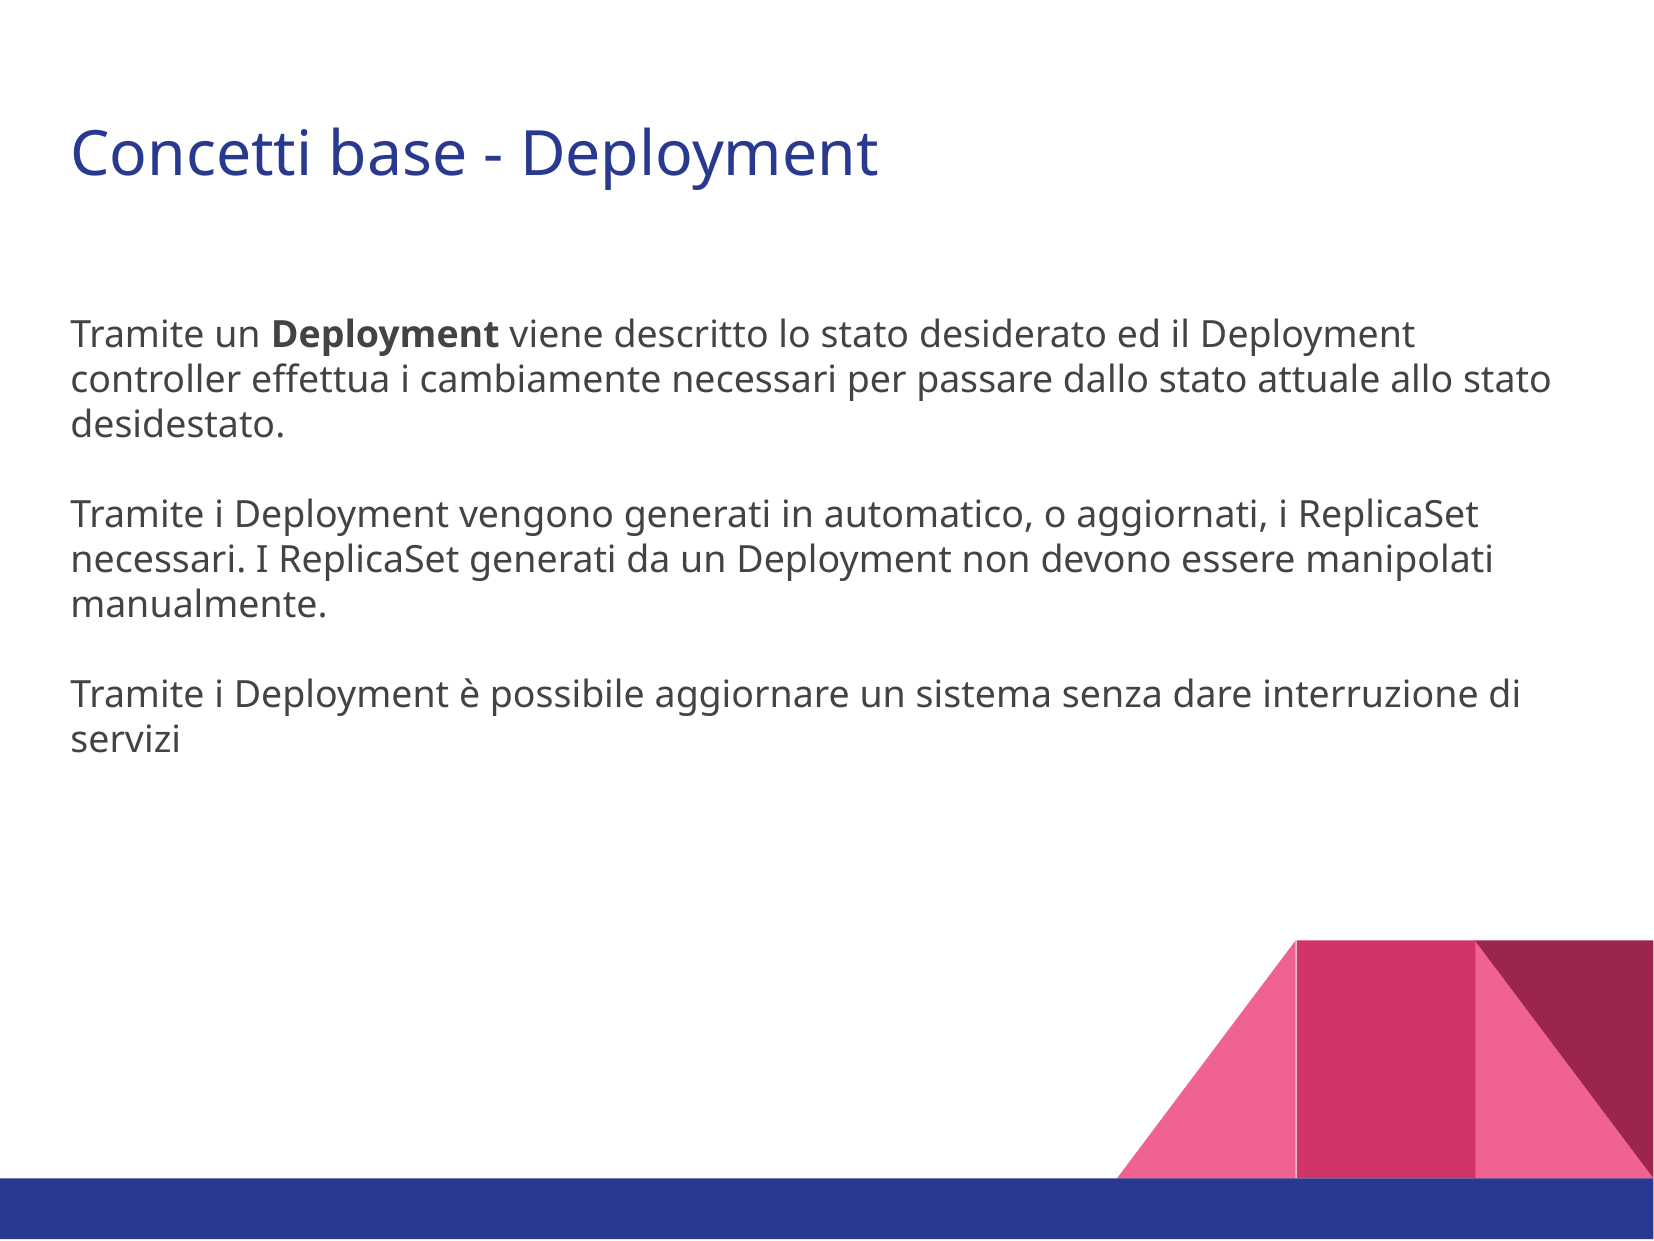

# Concetti base - Deployment
Tramite un Deployment viene descritto lo stato desiderato ed il Deployment controller effettua i cambiamente necessari per passare dallo stato attuale allo stato desidestato.
Tramite i Deployment vengono generati in automatico, o aggiornati, i ReplicaSet necessari. I ReplicaSet generati da un Deployment non devono essere manipolati manualmente.
Tramite i Deployment è possibile aggiornare un sistema senza dare interruzione di servizi